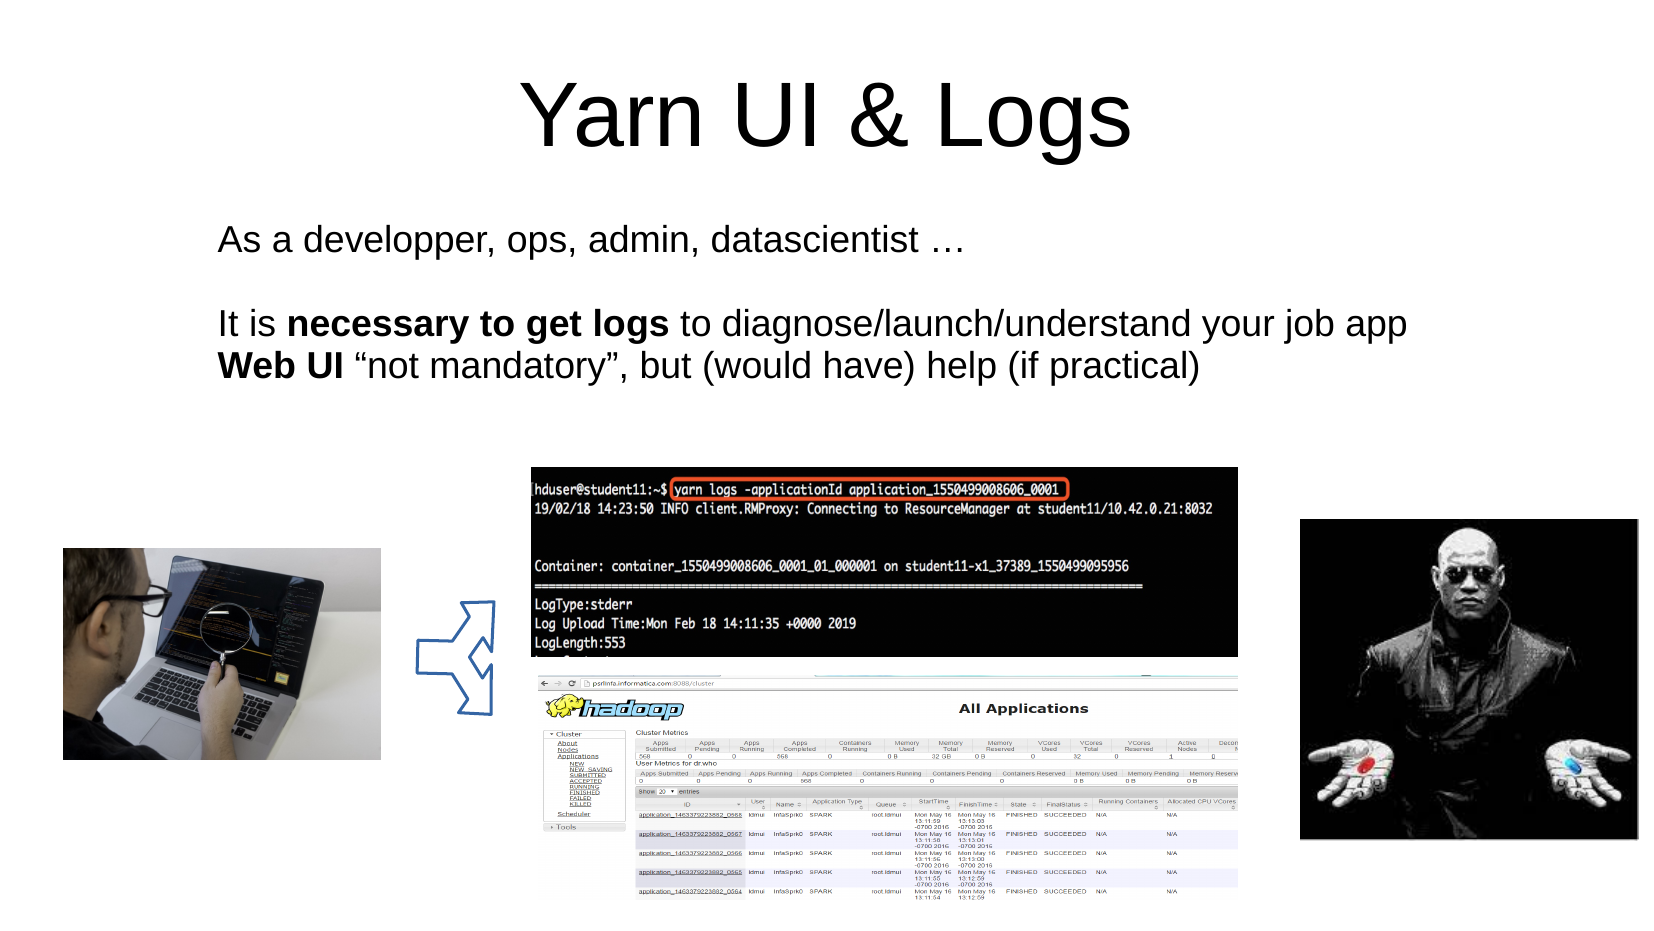

# Yarn UI & Logs
As a developper, ops, admin, datascientist …
It is necessary to get logs to diagnose/launch/understand your job app
Web UI “not mandatory”, but (would have) help (if practical)